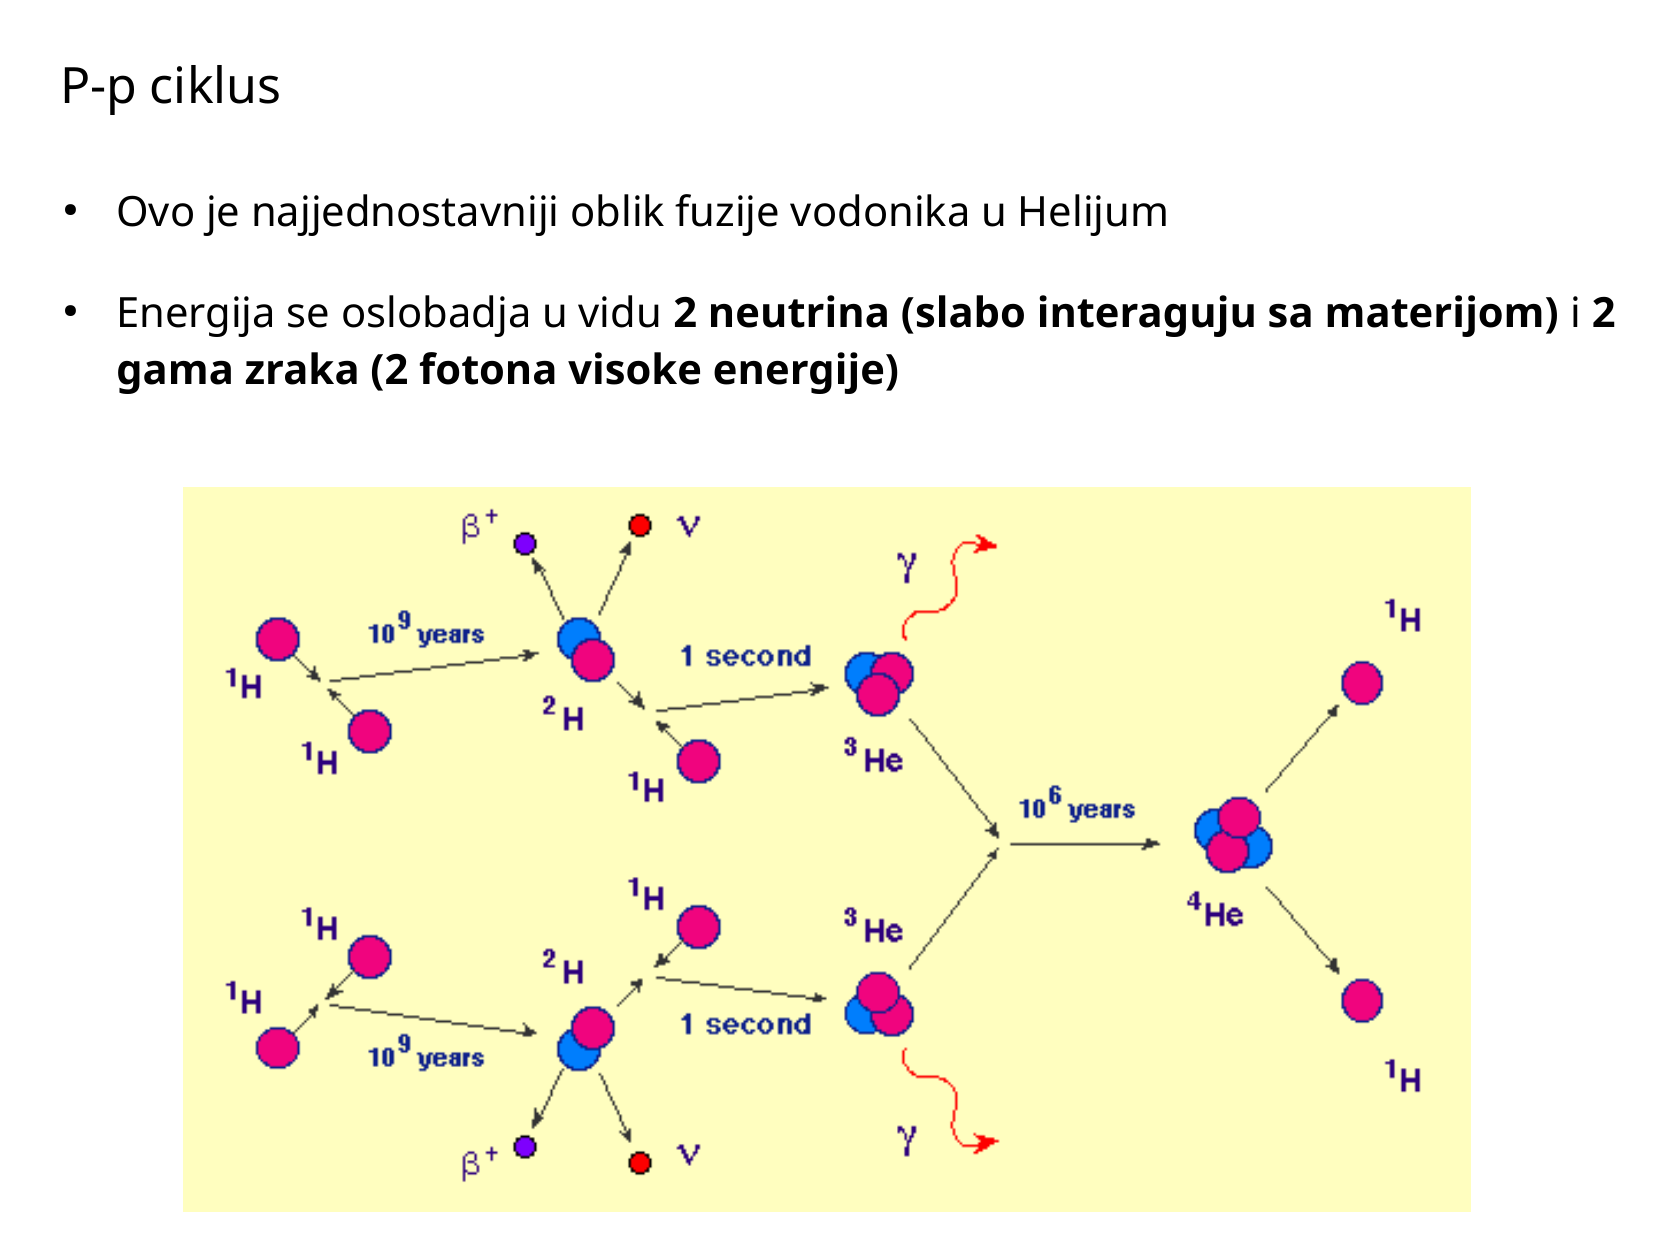

# P-p ciklus
Ovo je najjednostavniji oblik fuzije vodonika u Helijum
Energija se oslobadja u vidu 2 neutrina (slabo interaguju sa materijom) i 2 gama zraka (2 fotona visoke energije)